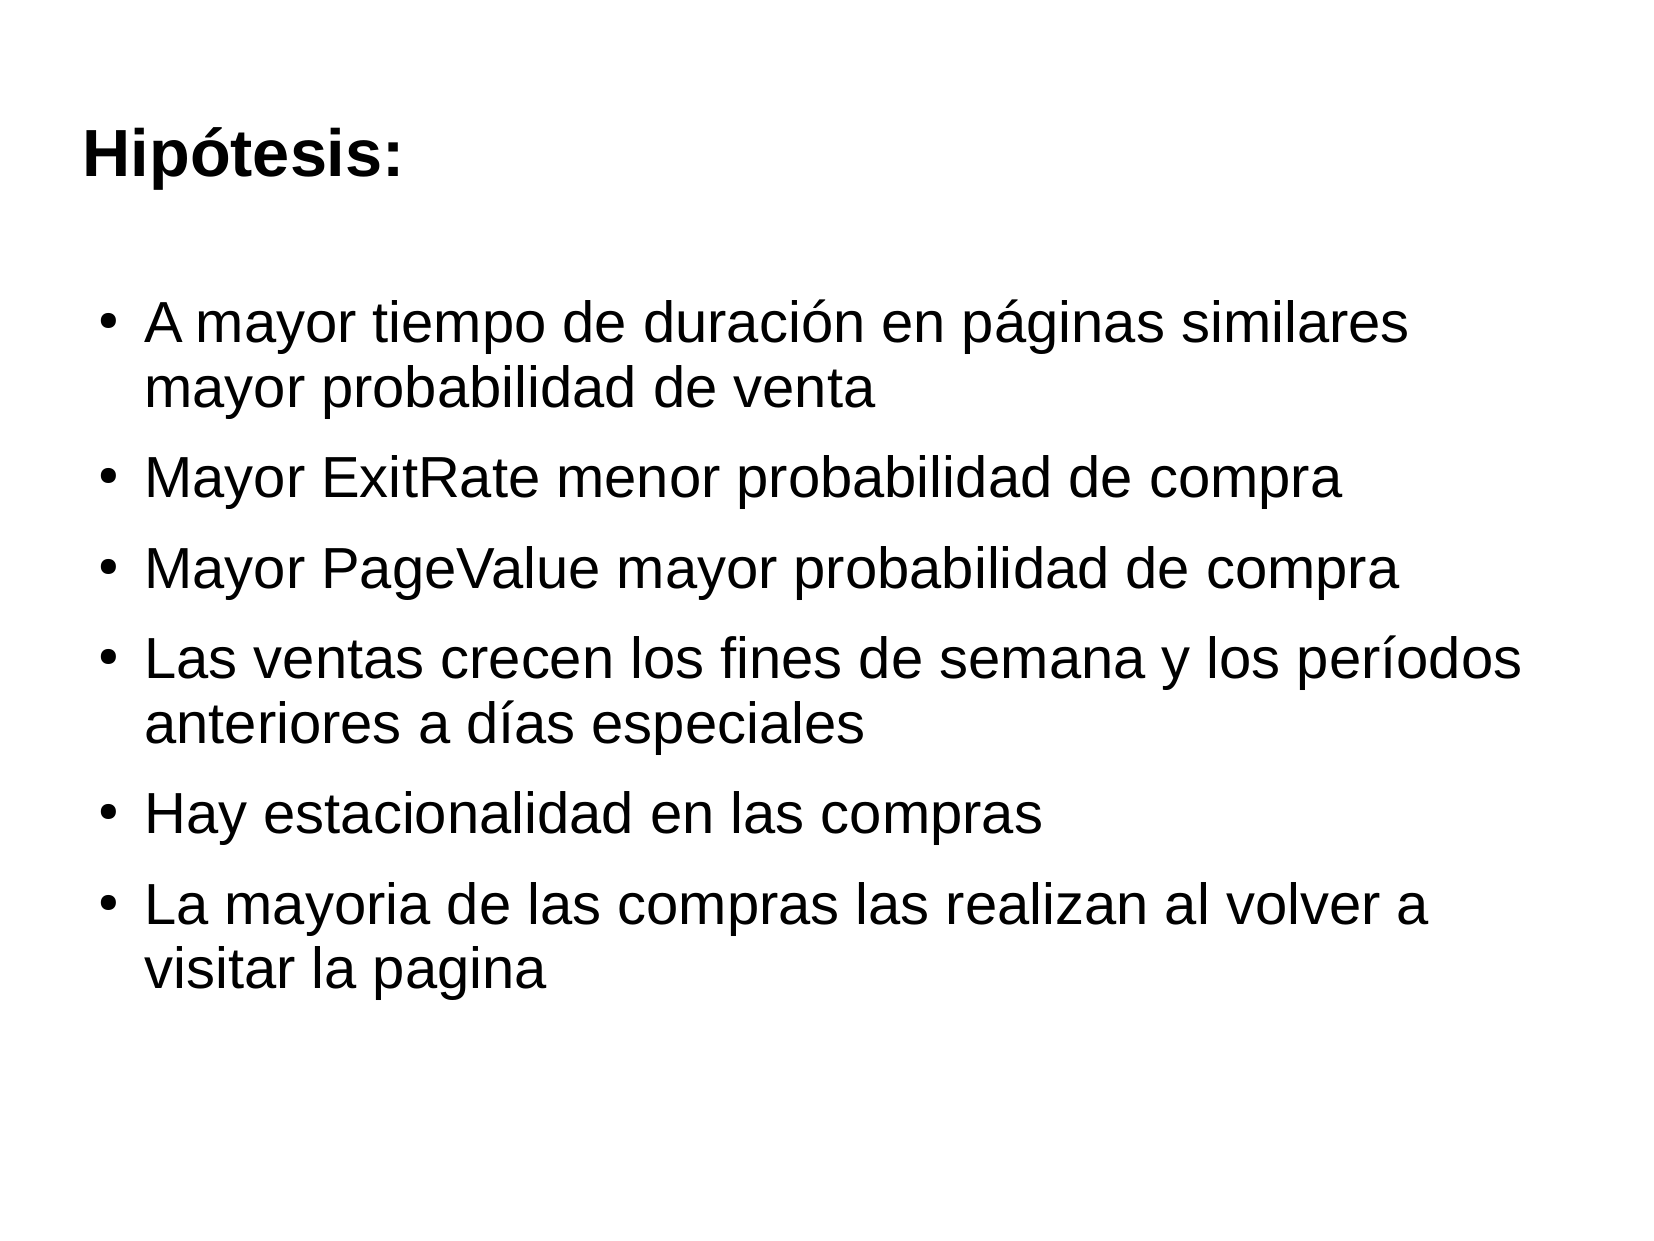

# Hipótesis:
A mayor tiempo de duración en páginas similares mayor probabilidad de venta
Mayor ExitRate menor probabilidad de compra
Mayor PageValue mayor probabilidad de compra
Las ventas crecen los fines de semana y los períodos anteriores a días especiales
Hay estacionalidad en las compras
La mayoria de las compras las realizan al volver a visitar la pagina